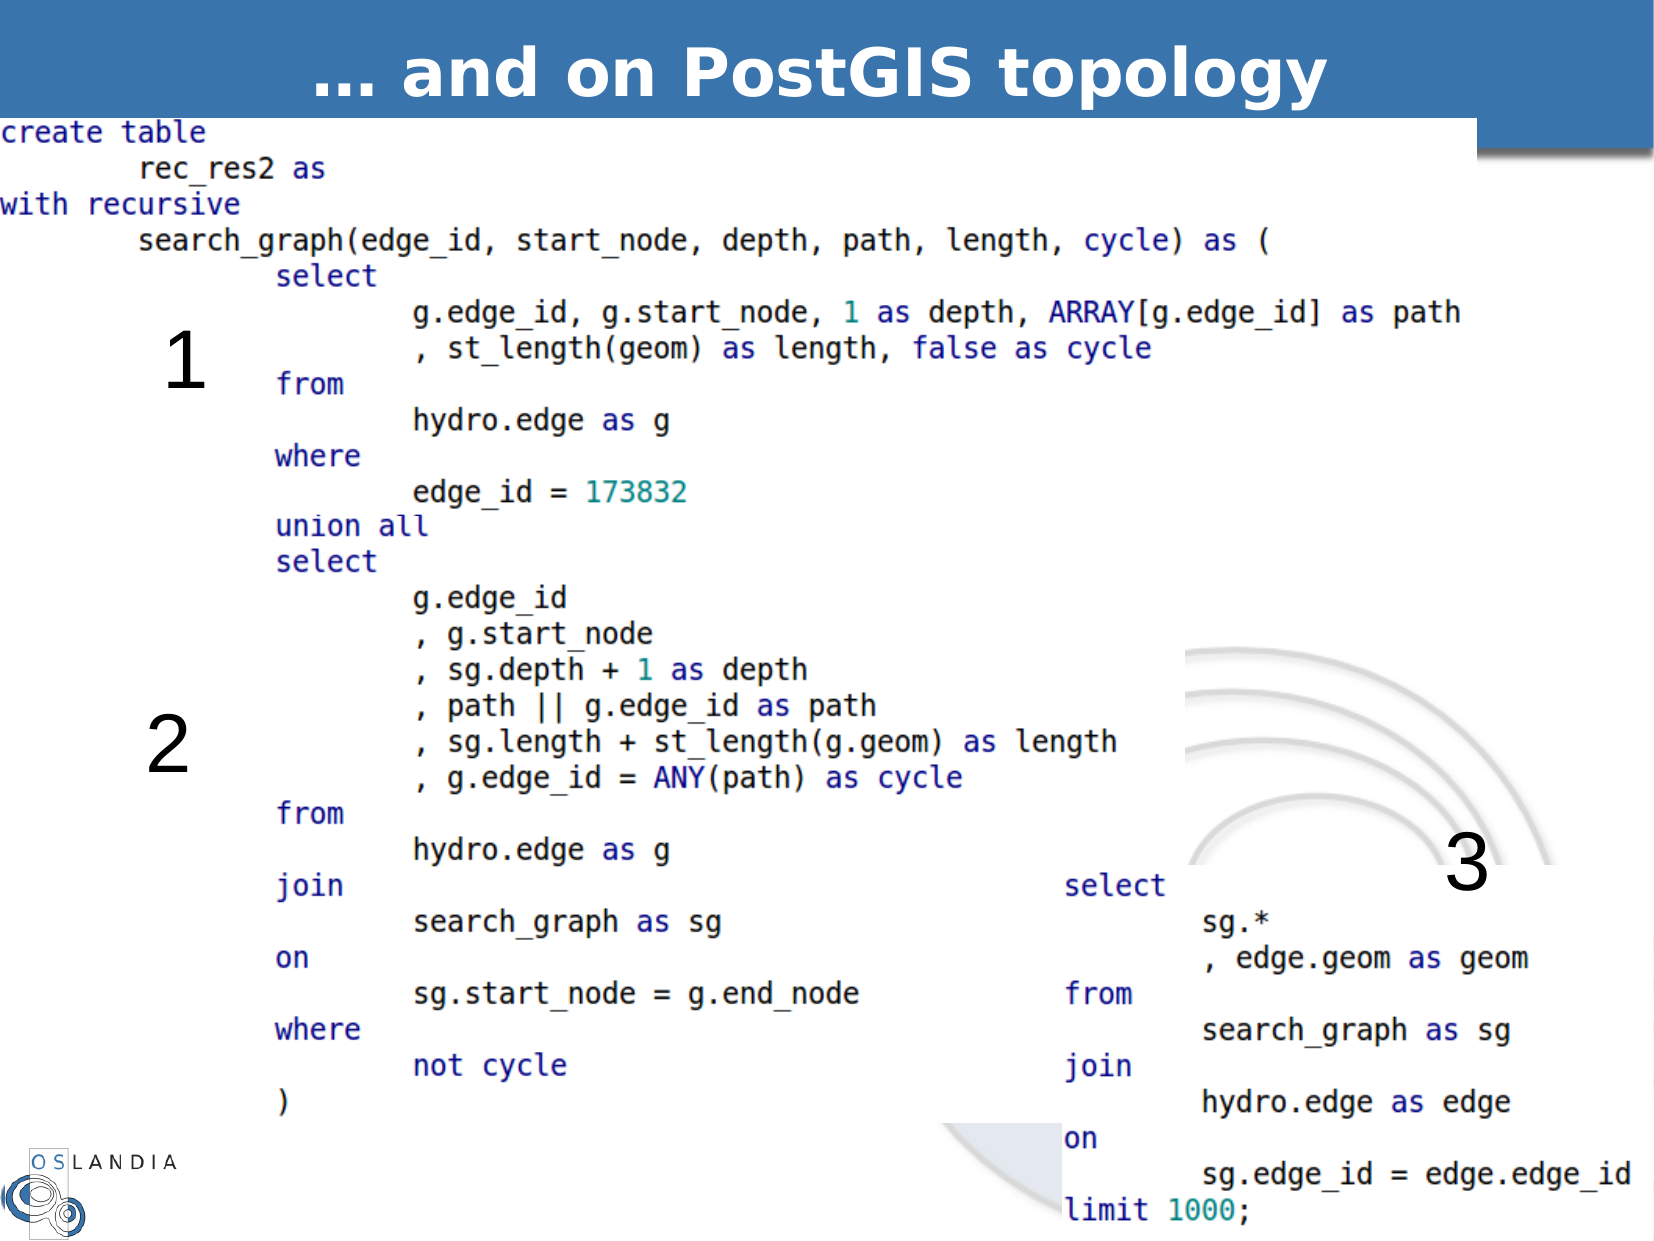

# … and on PostGIS topology
1
2
3